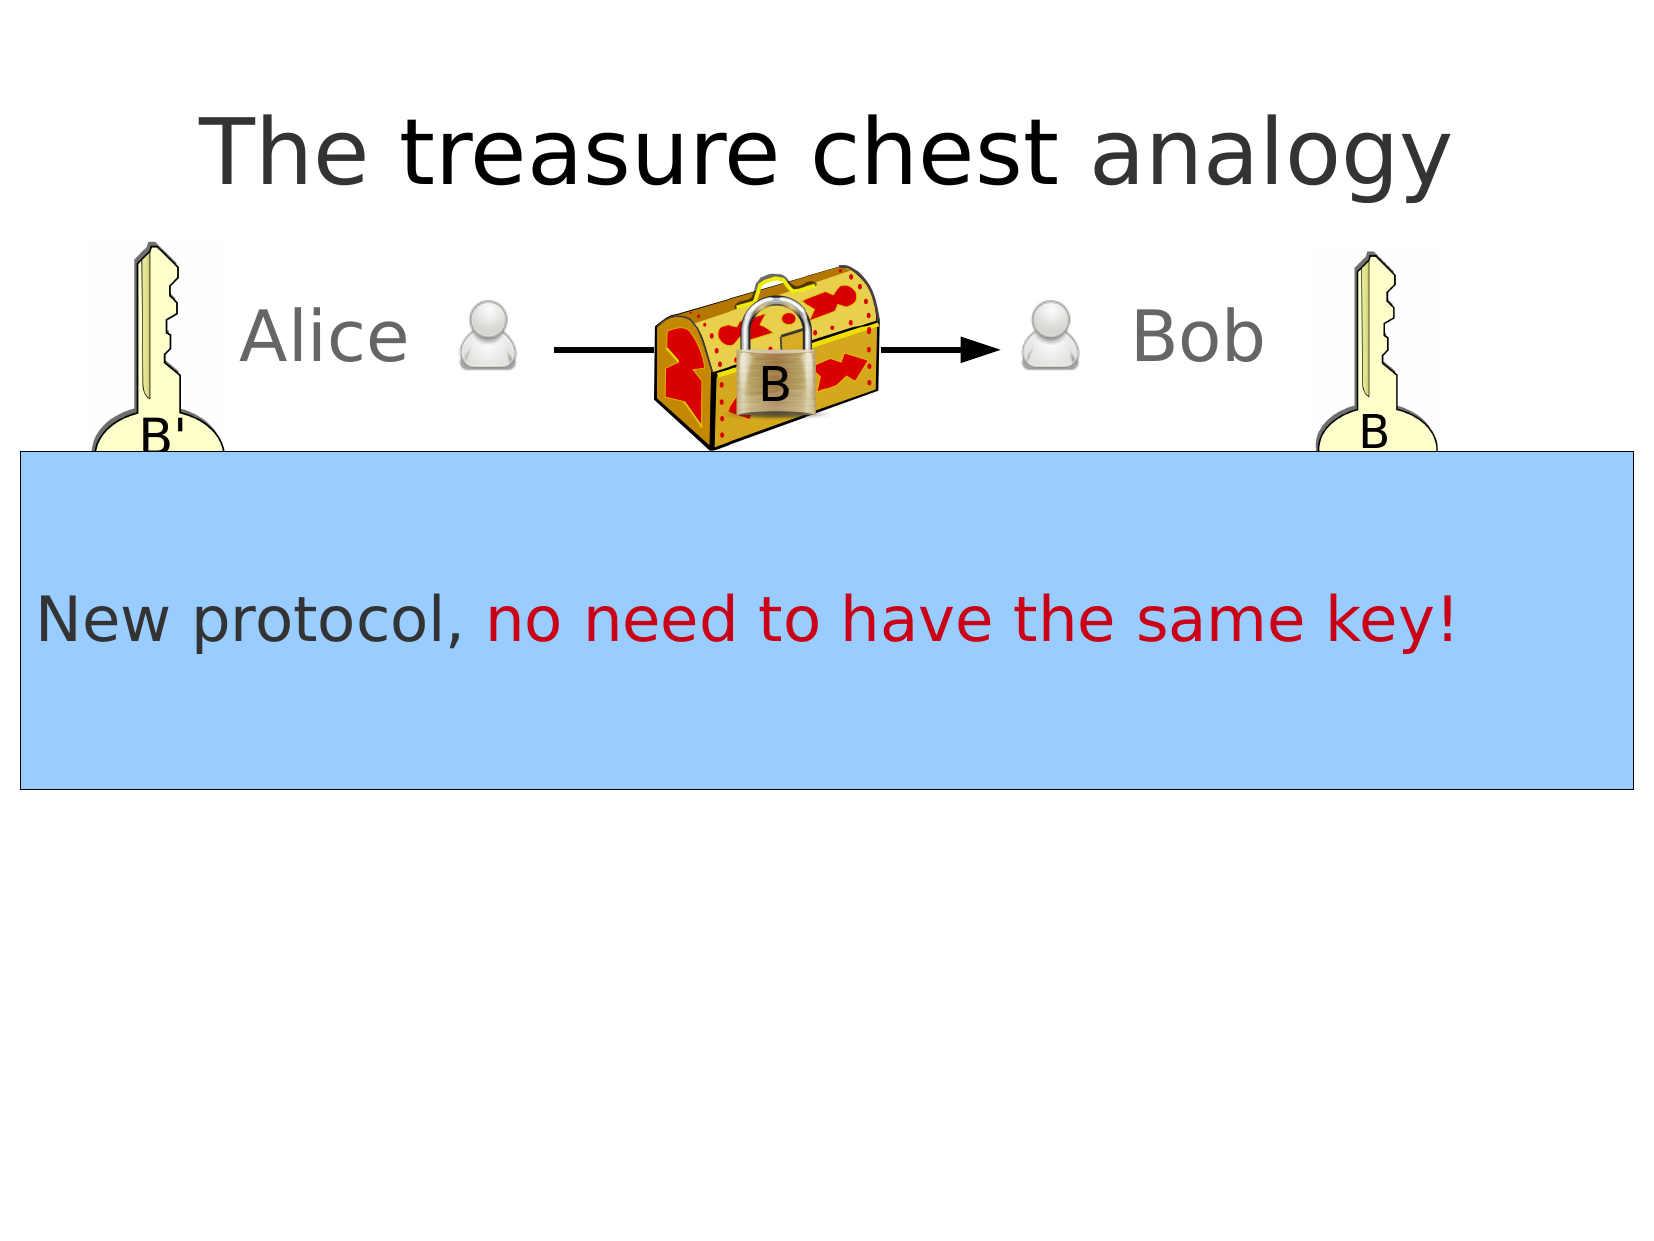

# The treasure chest analogy
Alice
Bob
New protocol, no need to have the same key!